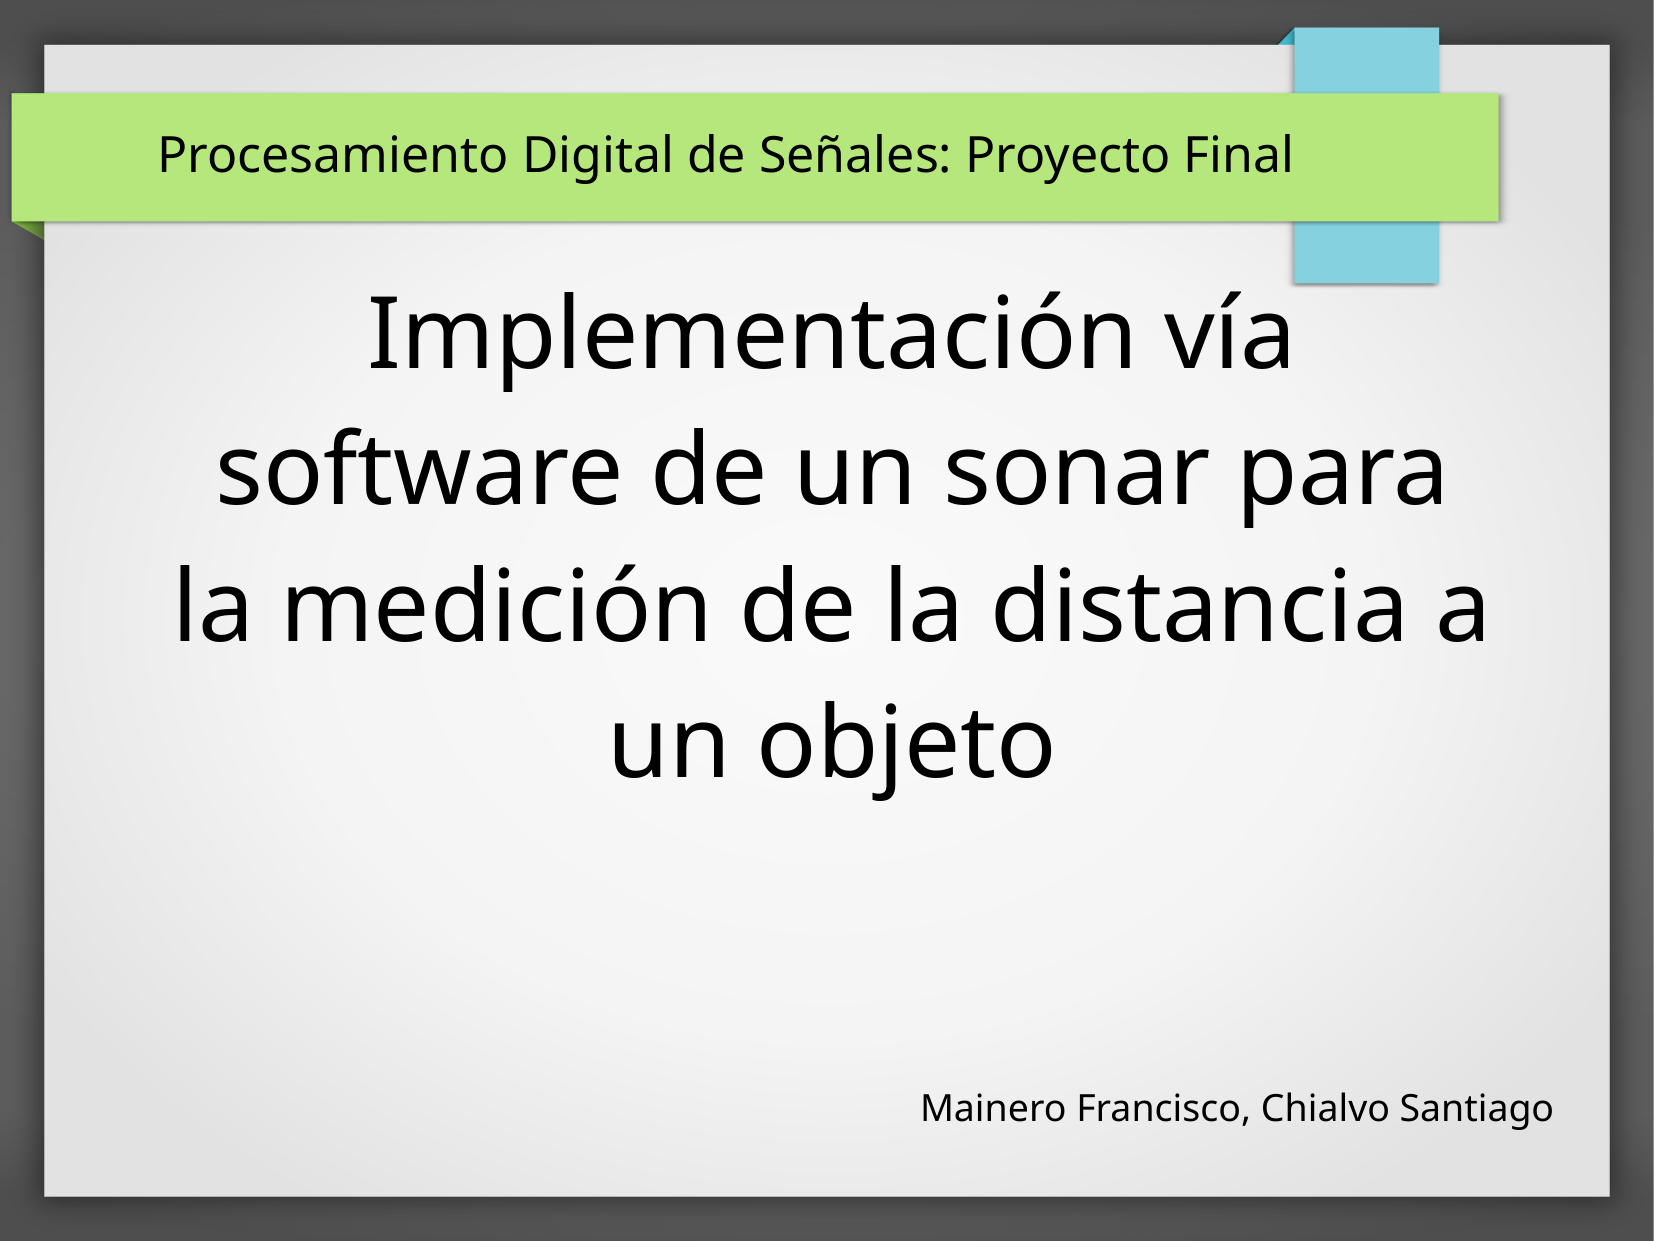

Procesamiento Digital de Señales: Proyecto Final
# Implementación vía software de un sonar para la medición de la distancia a un objeto
Mainero Francisco, Chialvo Santiago